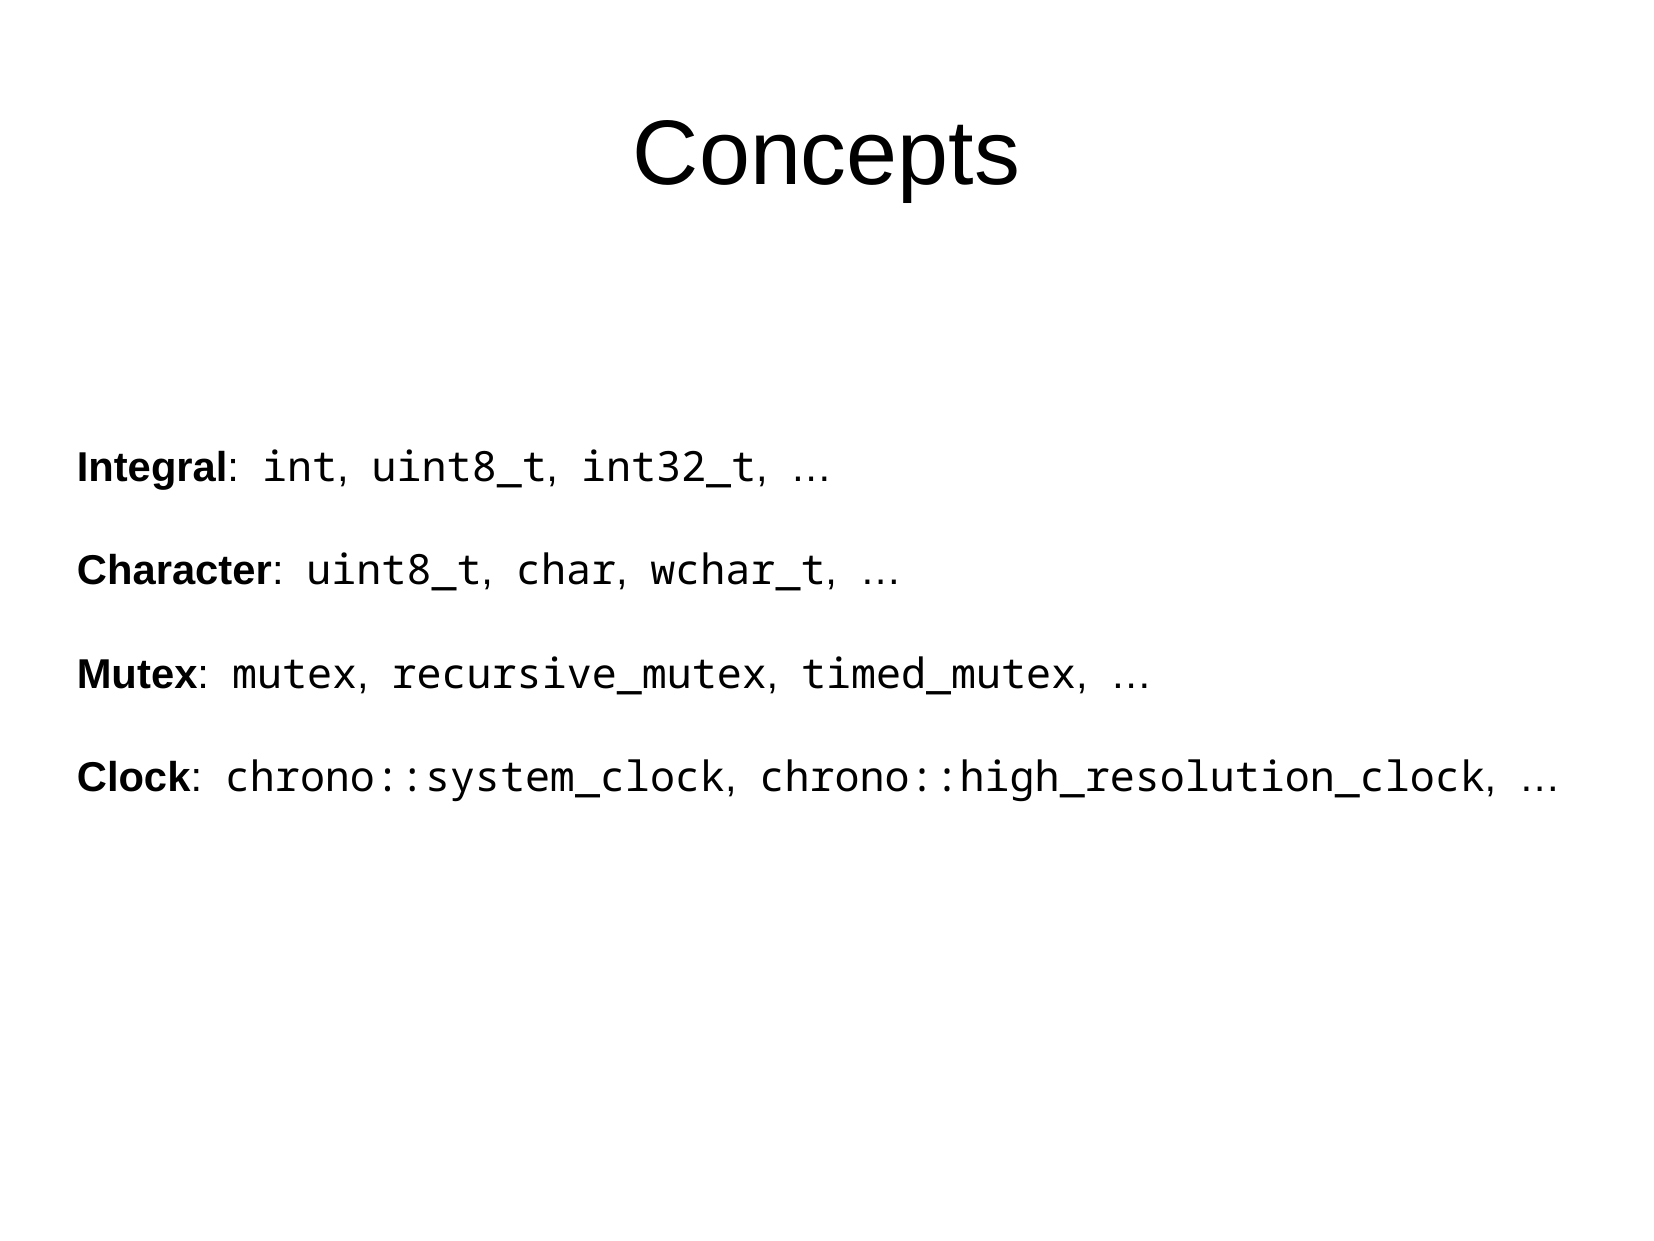

Concepts
# Integral: int, uint8_t, int32_t, …
Character: uint8_t, char, wchar_t, …
Mutex: mutex, recursive_mutex, timed_mutex, …
Clock: chrono::system_clock, chrono::high_resolution_clock, …